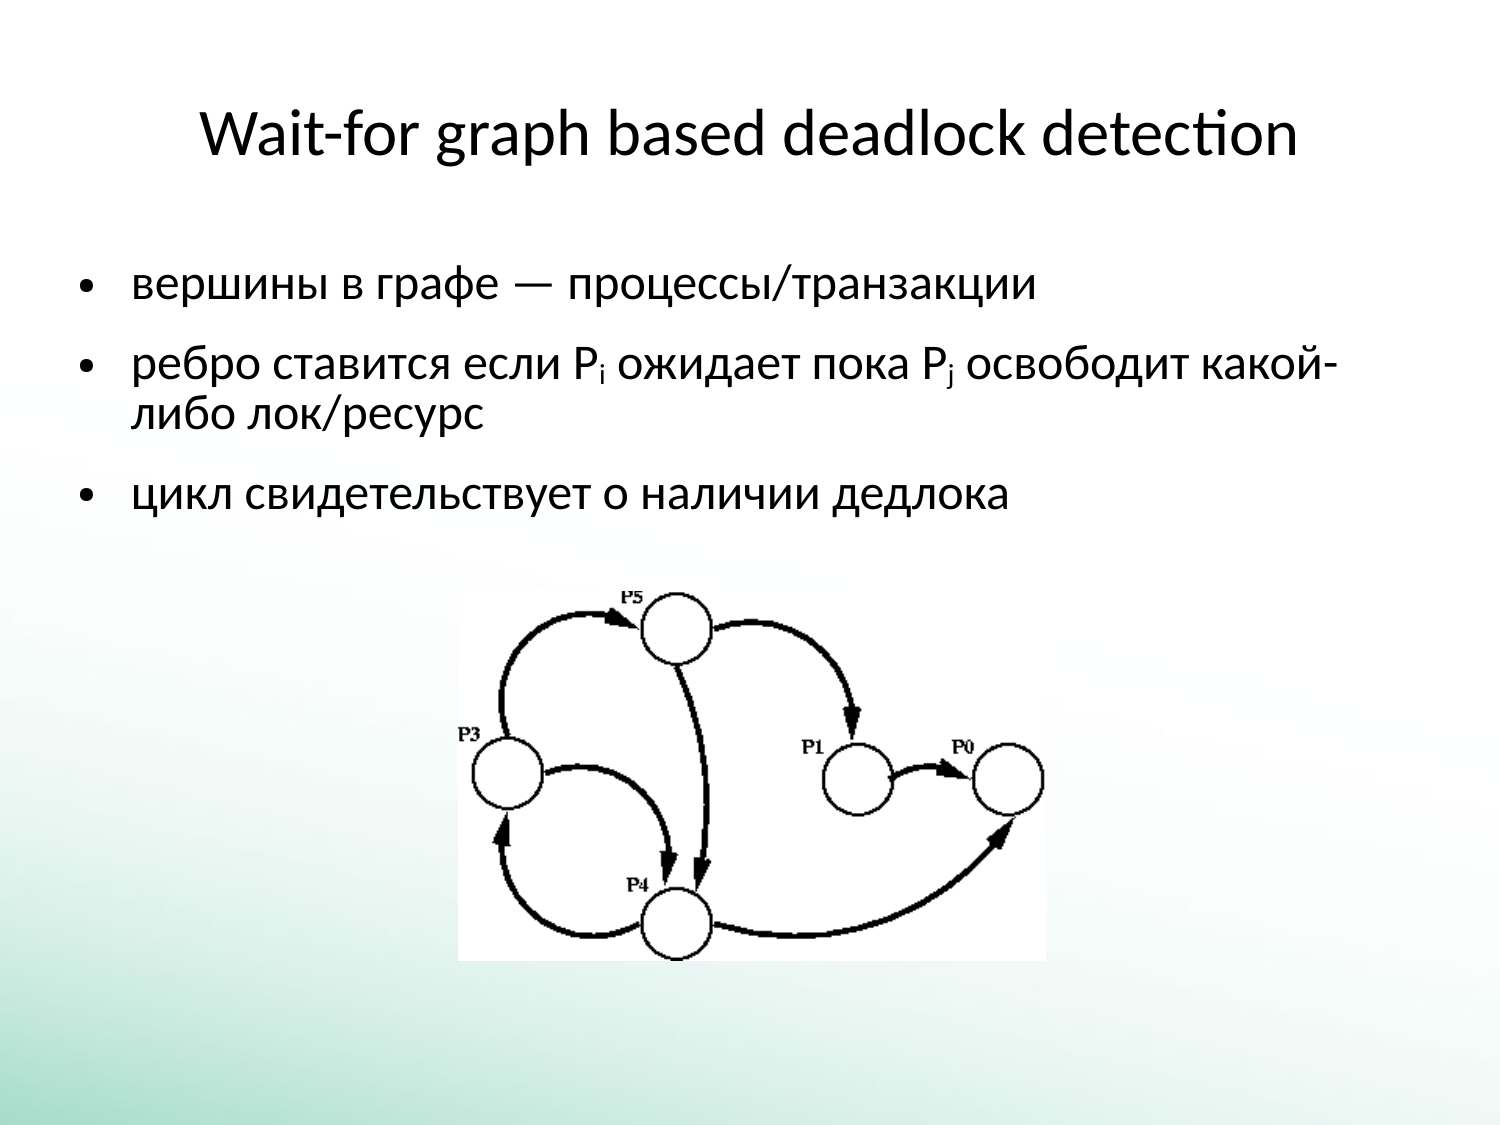

# Wait-for graph based deadlock detection
вершины в графе — процессы/транзакции
ребро ставится если Pi ожидает пока Pj освободит какой-либо лок/ресурс
цикл свидетельствует о наличии дедлока